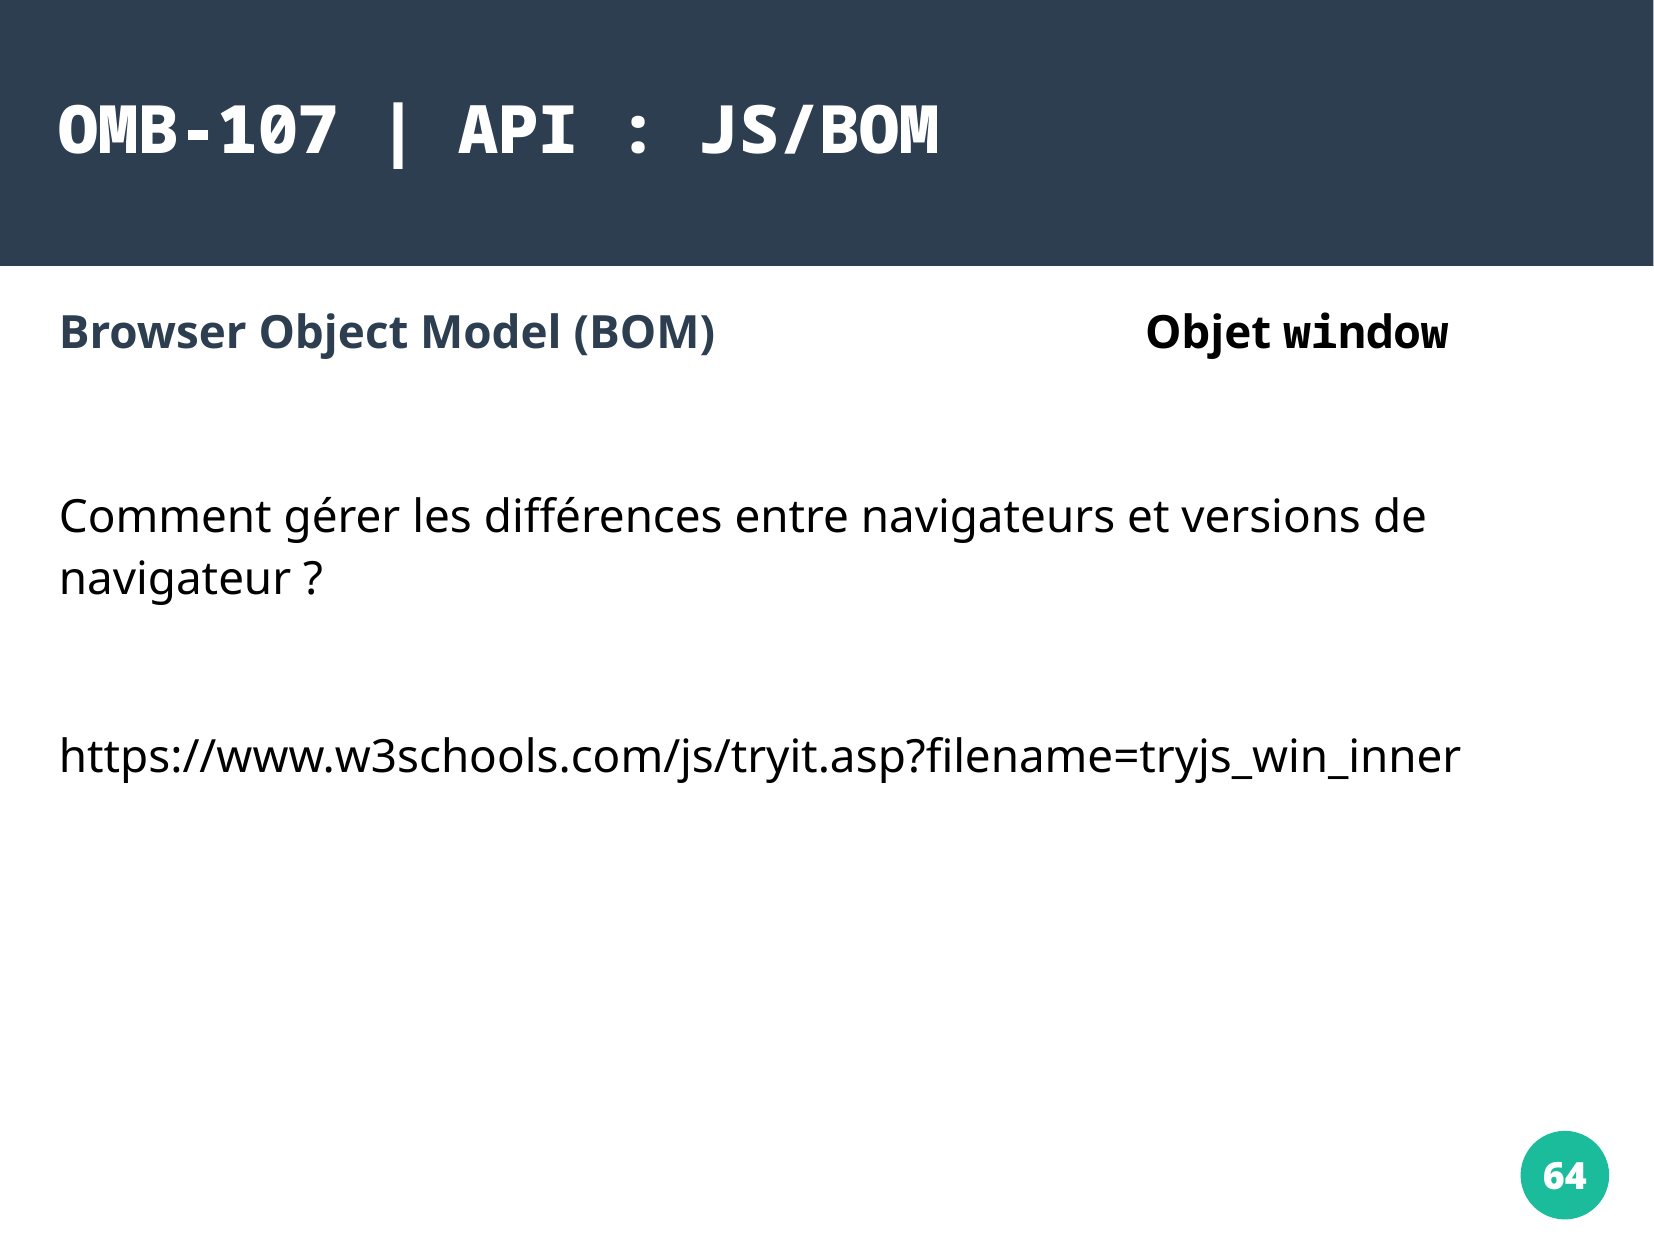

# OMB-107 | API : JS/BOM
Browser Object Model (BOM)					 	 Objet window
Comment gérer les différences entre navigateurs et versions de navigateur ?
https://www.w3schools.com/js/tryit.asp?filename=tryjs_win_inner
64